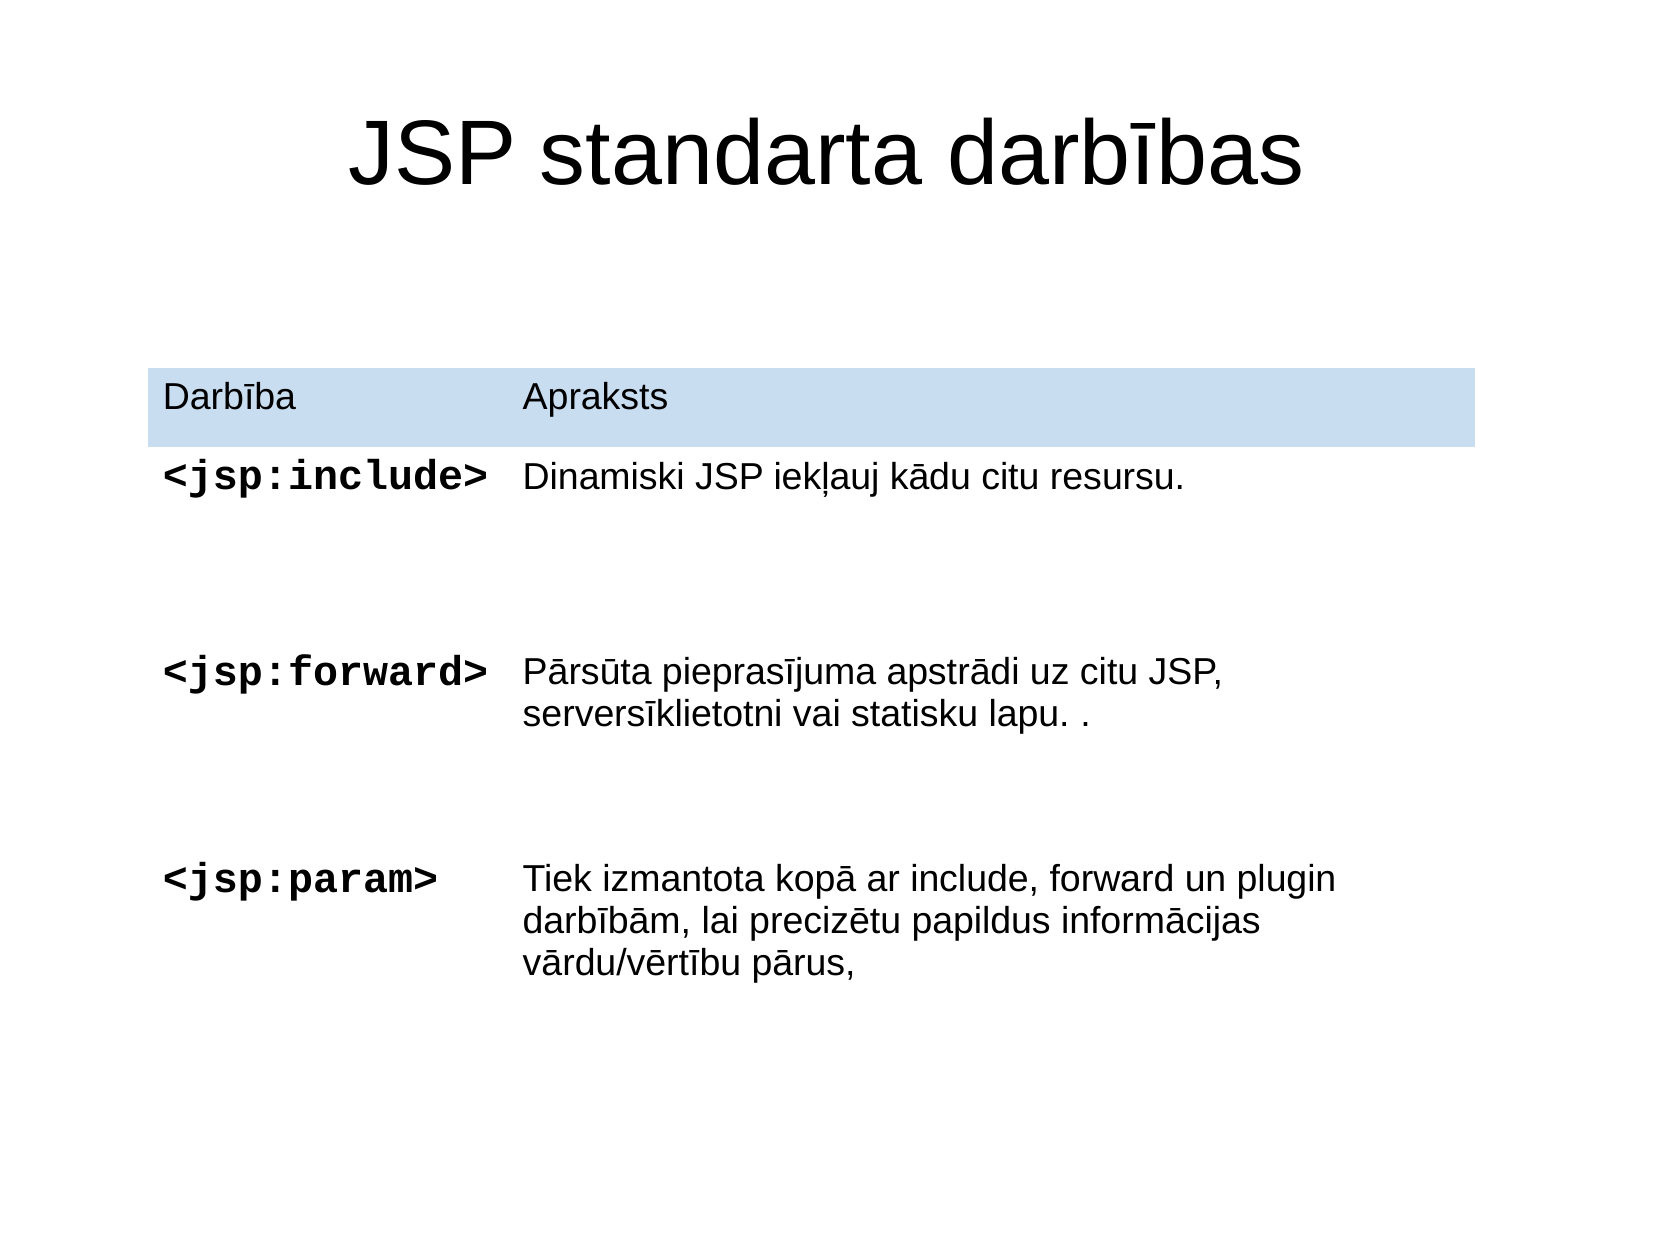

# JSP standarta darbības
| Darbība | Apraksts |
| --- | --- |
| <jsp:include> | Dinamiski JSP iekļauj kādu citu resursu. |
| <jsp:forward> | Pārsūta pieprasījuma apstrādi uz citu JSP, serversīklietotni vai statisku lapu. . |
| <jsp:param> | Tiek izmantota kopā ar include, forward un plugin darbībām, lai precizētu papildus informācijas vārdu/vērtību pārus, |